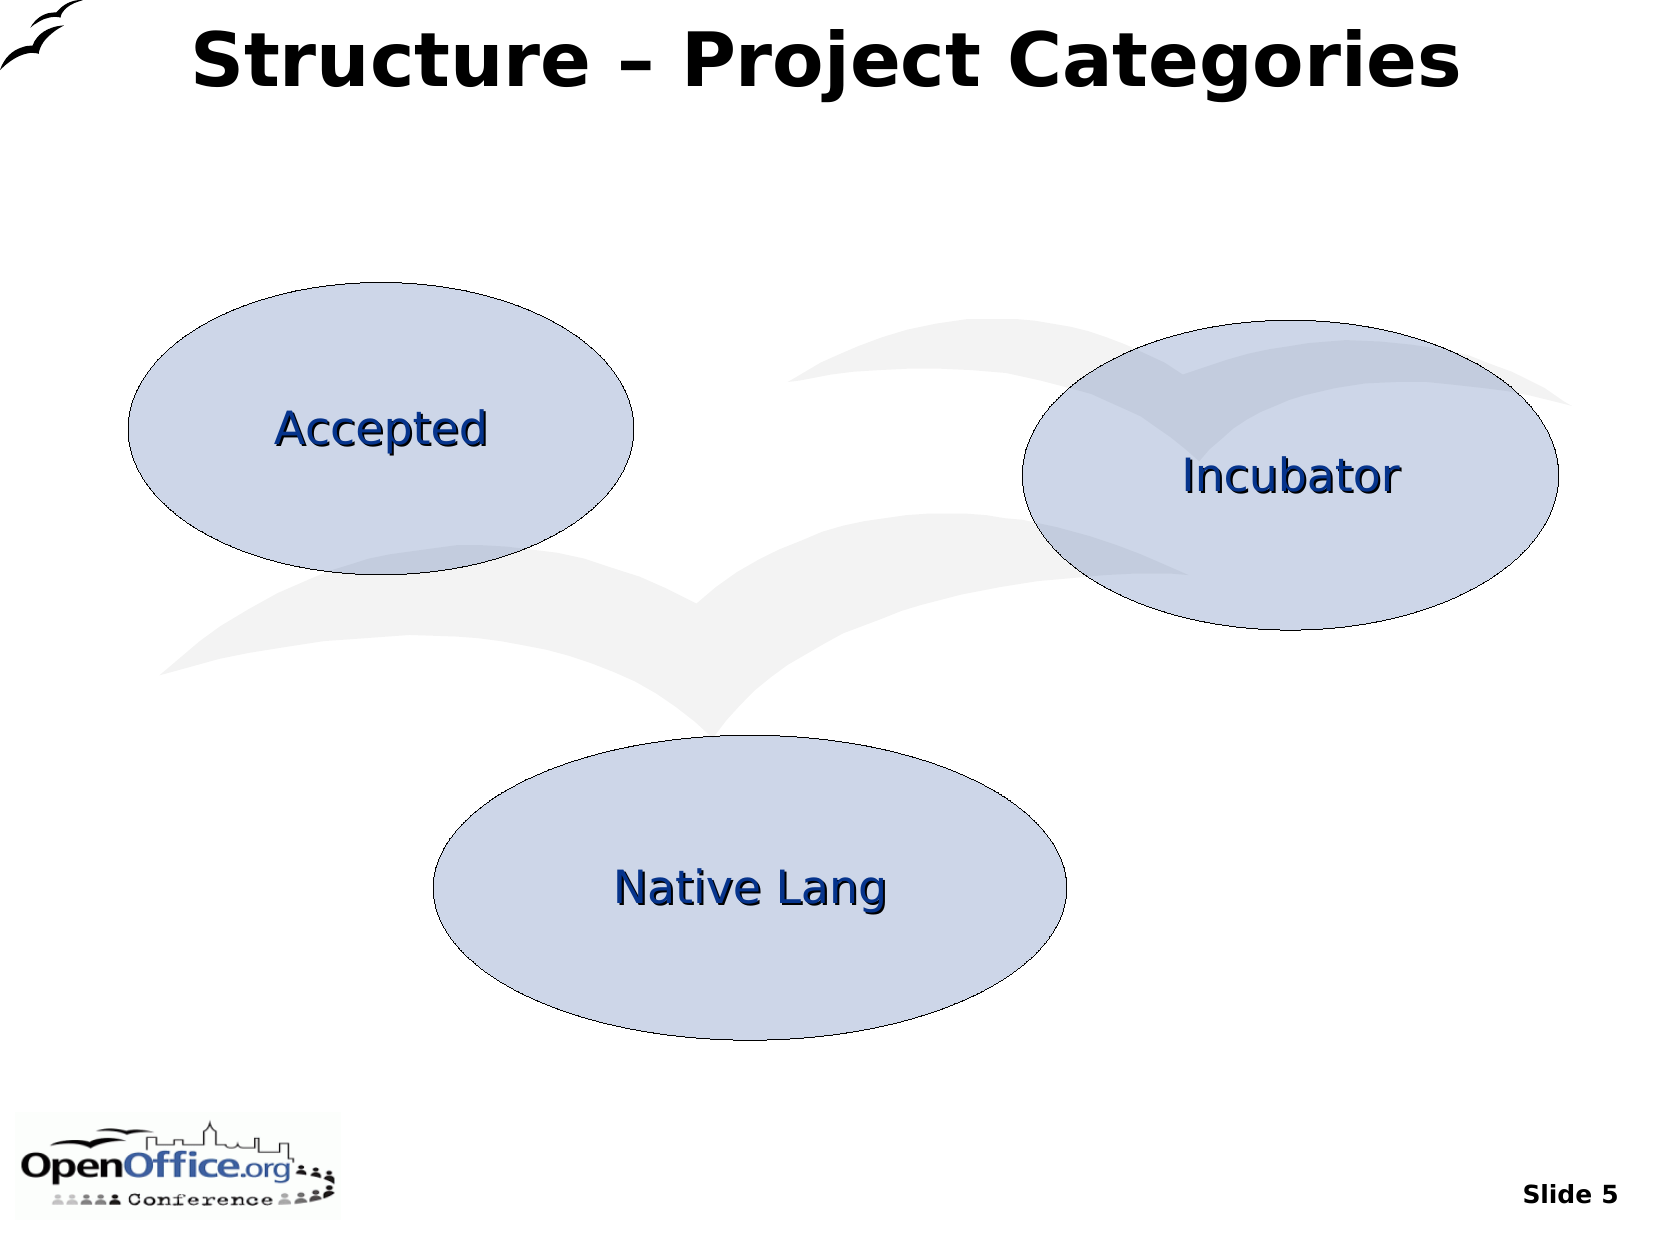

# Structure – Project Categories
Accepted
Incubator
Native Lang